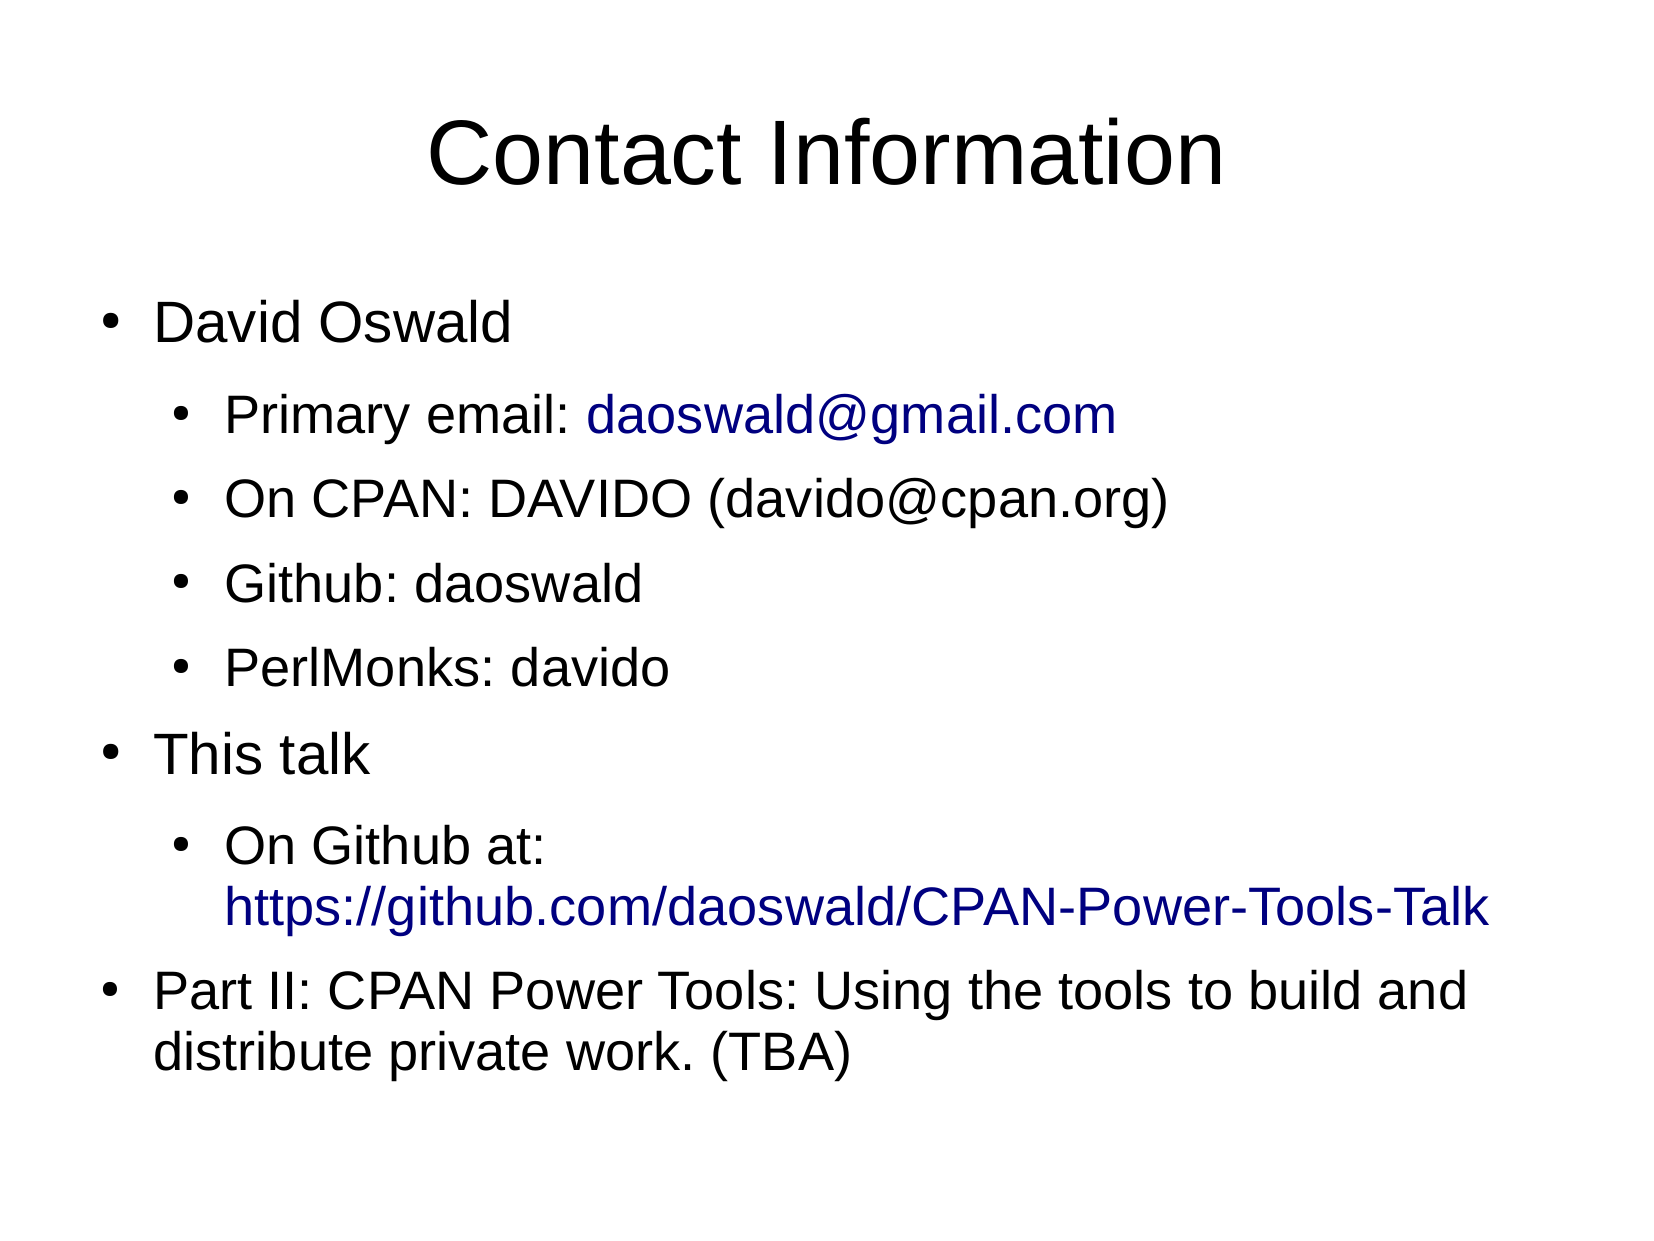

# Contact Information
David Oswald
Primary email: daoswald@gmail.com
On CPAN: DAVIDO (davido@cpan.org)
Github: daoswald
PerlMonks: davido
This talk
On Github at: https://github.com/daoswald/CPAN-Power-Tools-Talk
Part II: CPAN Power Tools: Using the tools to build and distribute private work. (TBA)